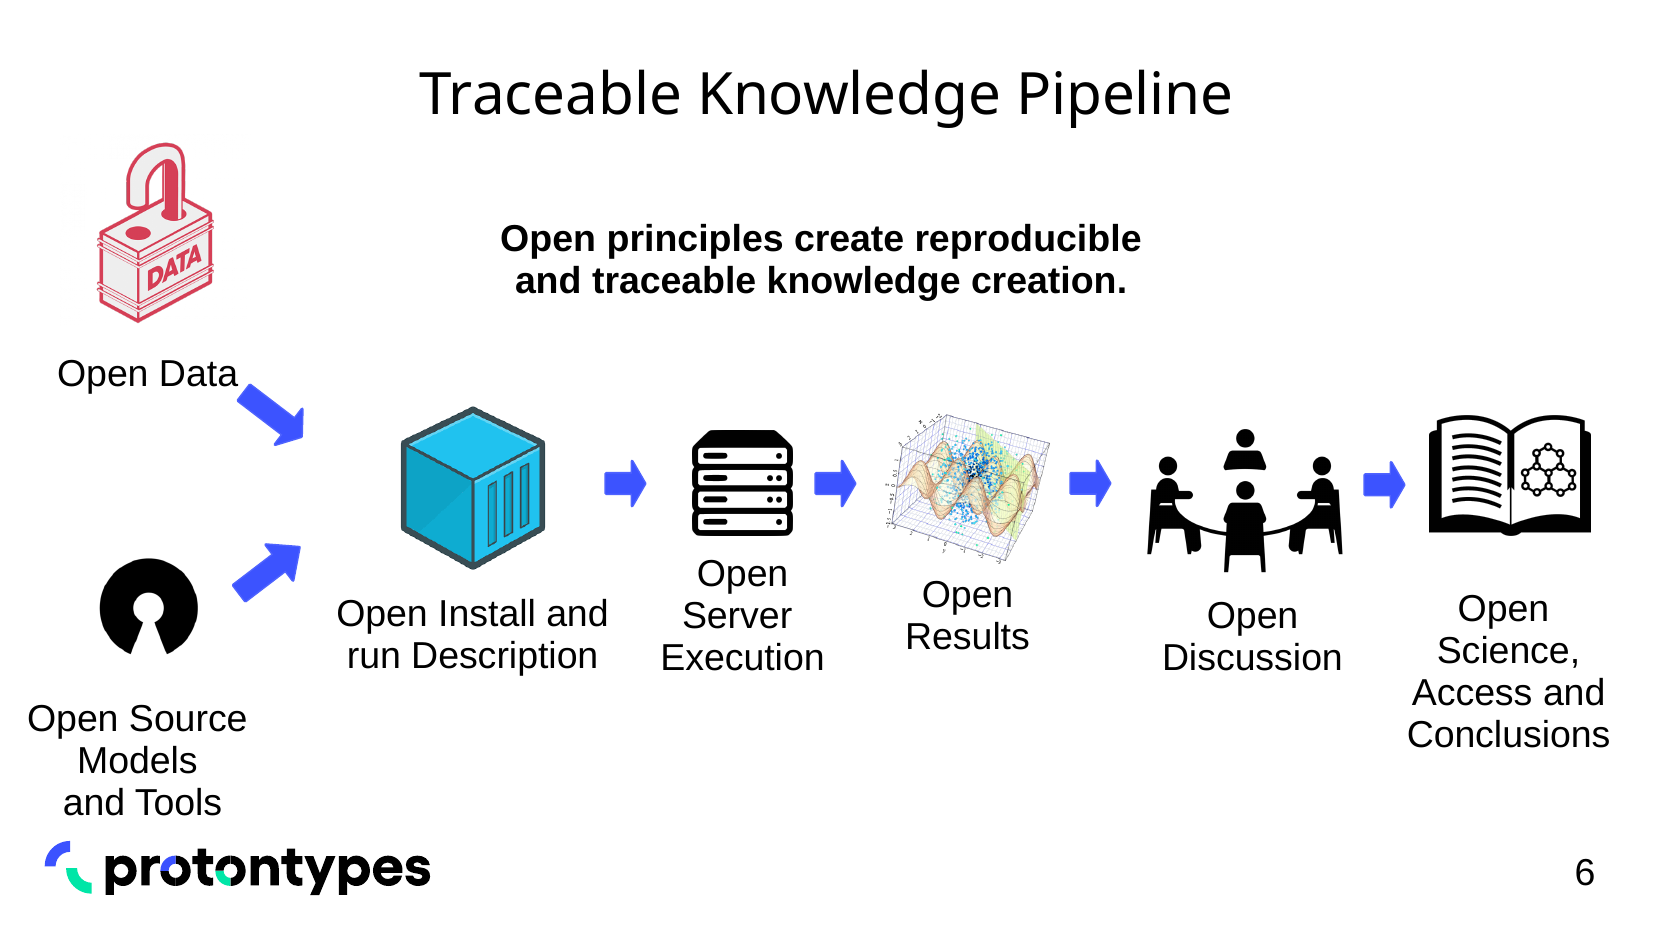

# Traceable Knowledge Pipeline
Open principles create reproducible
and traceable knowledge creation.
Open Data
Open Server
Execution
Open
Results
Open
Science, Access and Conclusions
Open Install and run Description
Open
Discussion
Open Source
Models
and Tools
6